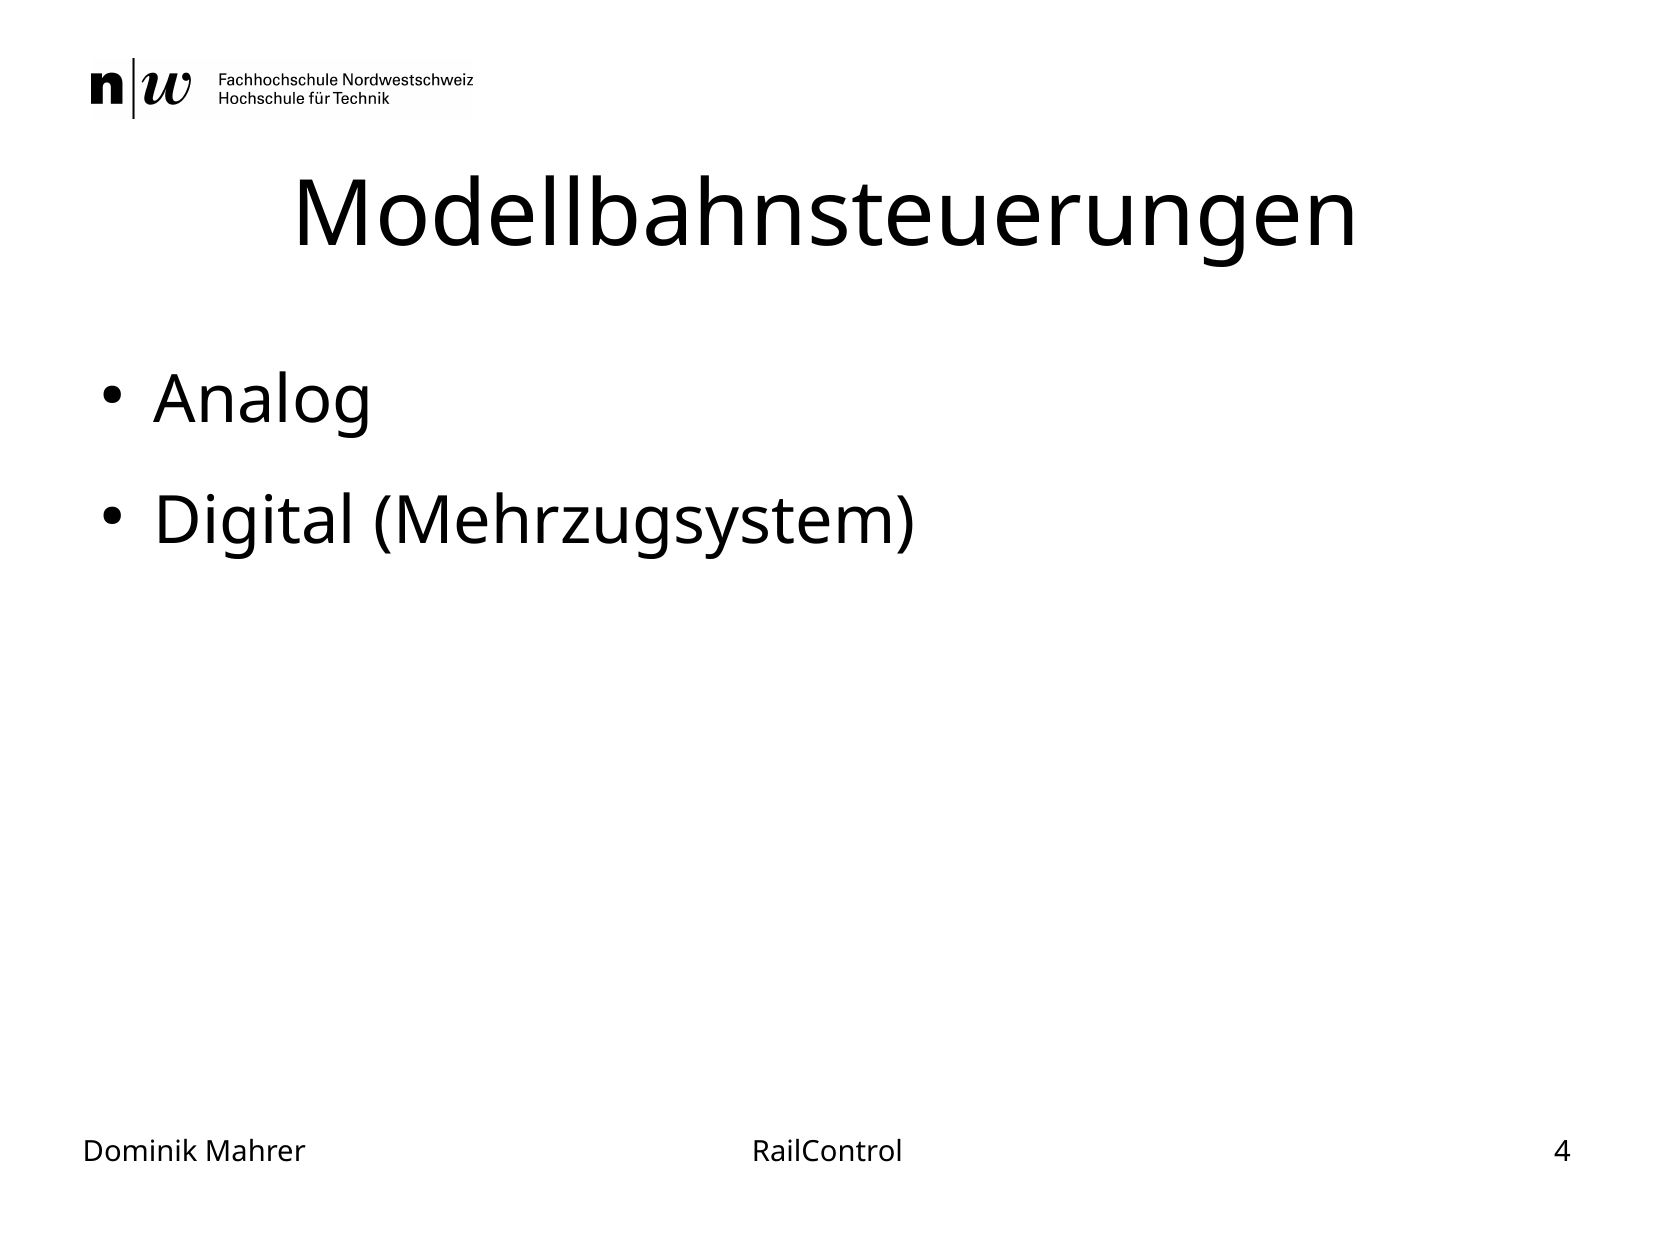

# Modellbahnsteuerungen
Analog
Digital (Mehrzugsystem)
Dominik Mahrer
RailControl
4